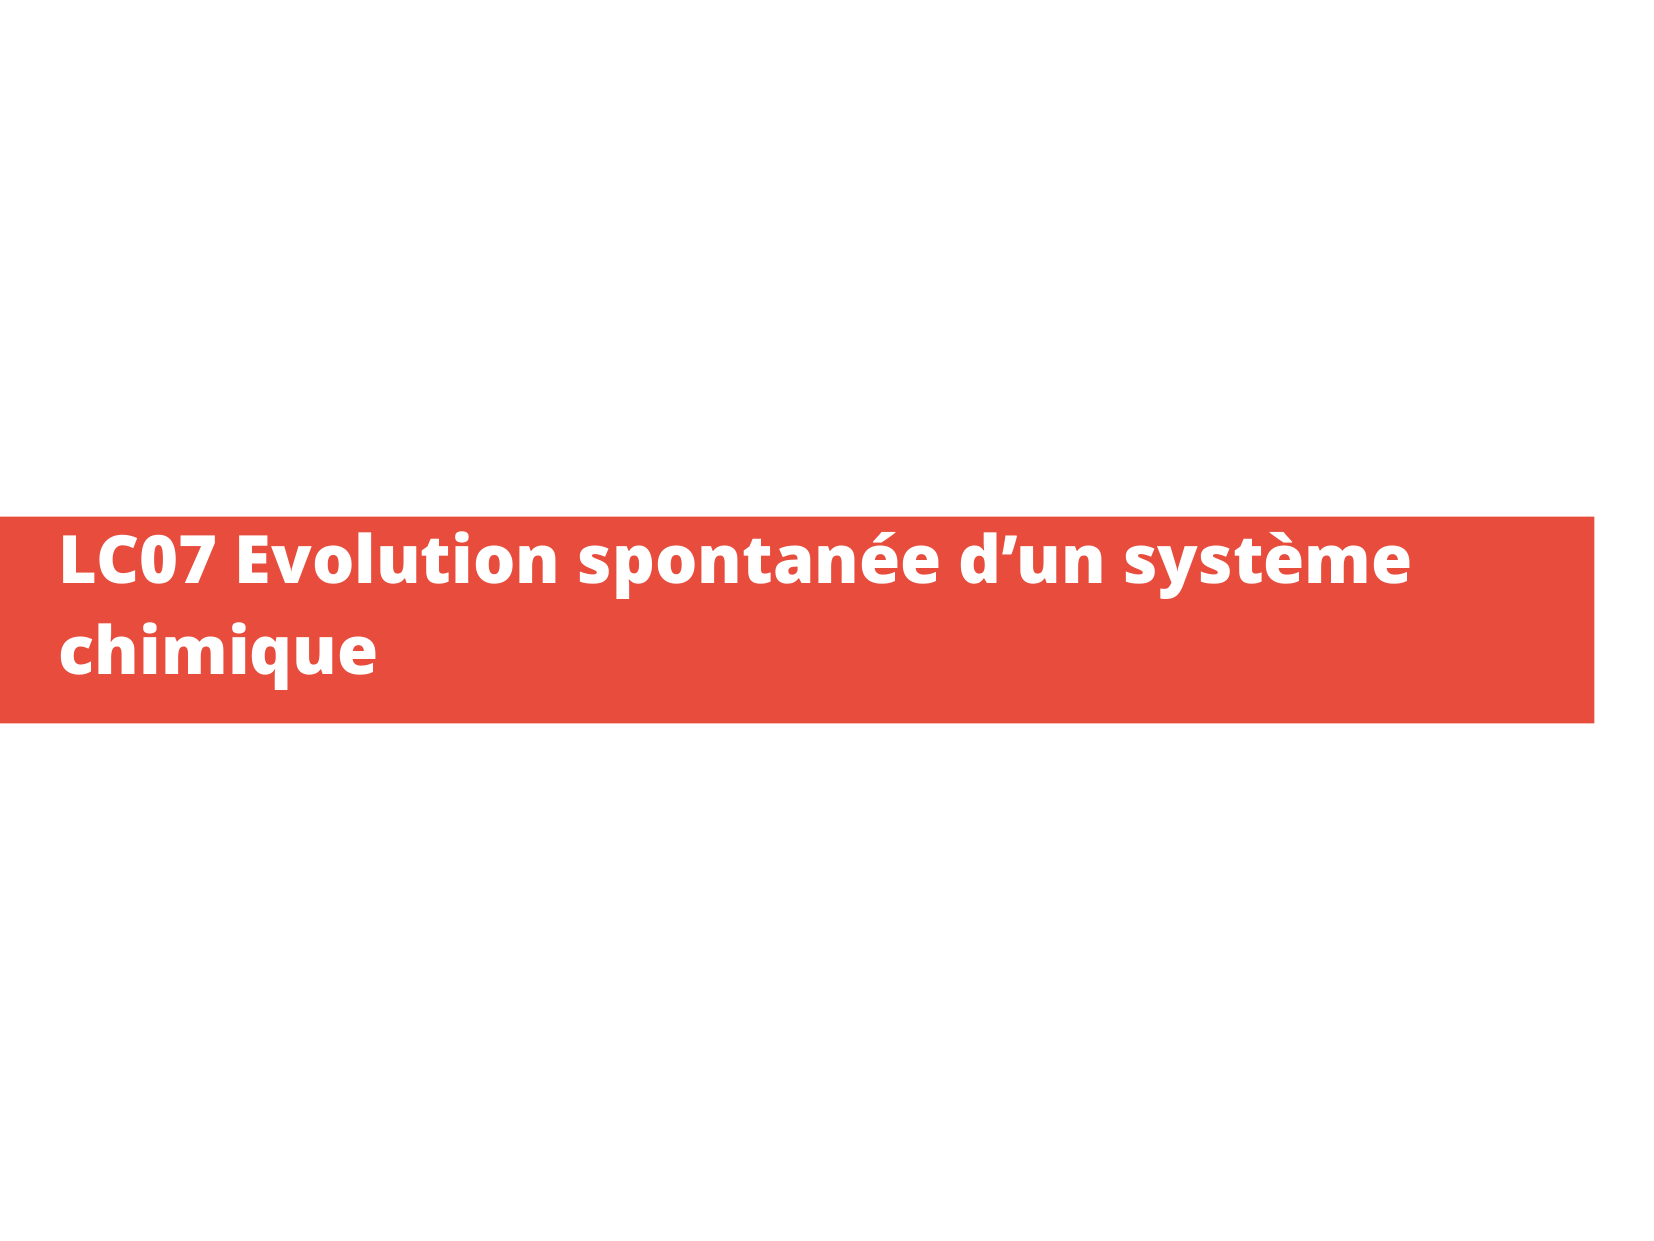

# LC07 Evolution spontanée d’un système chimique